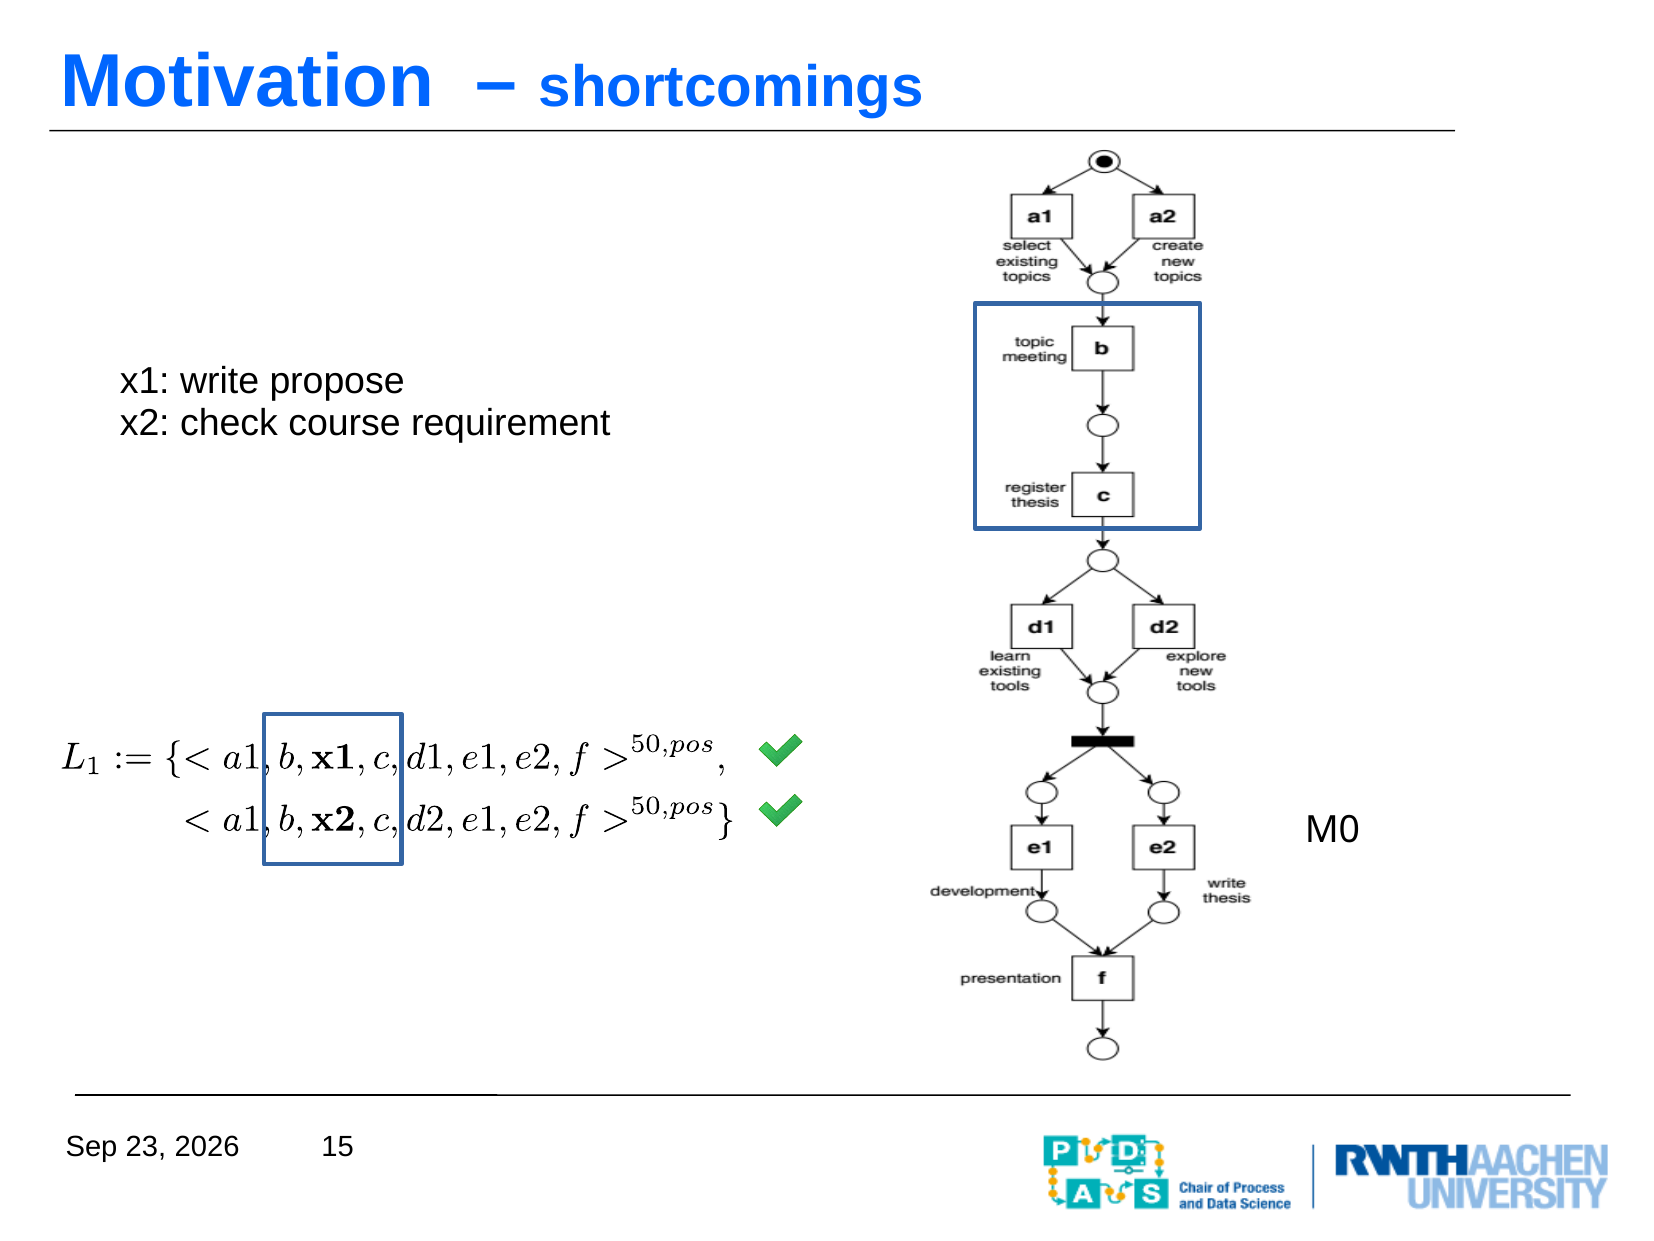

# Motivation – shortcomings
x1: write propose
x2: check course requirement
M0